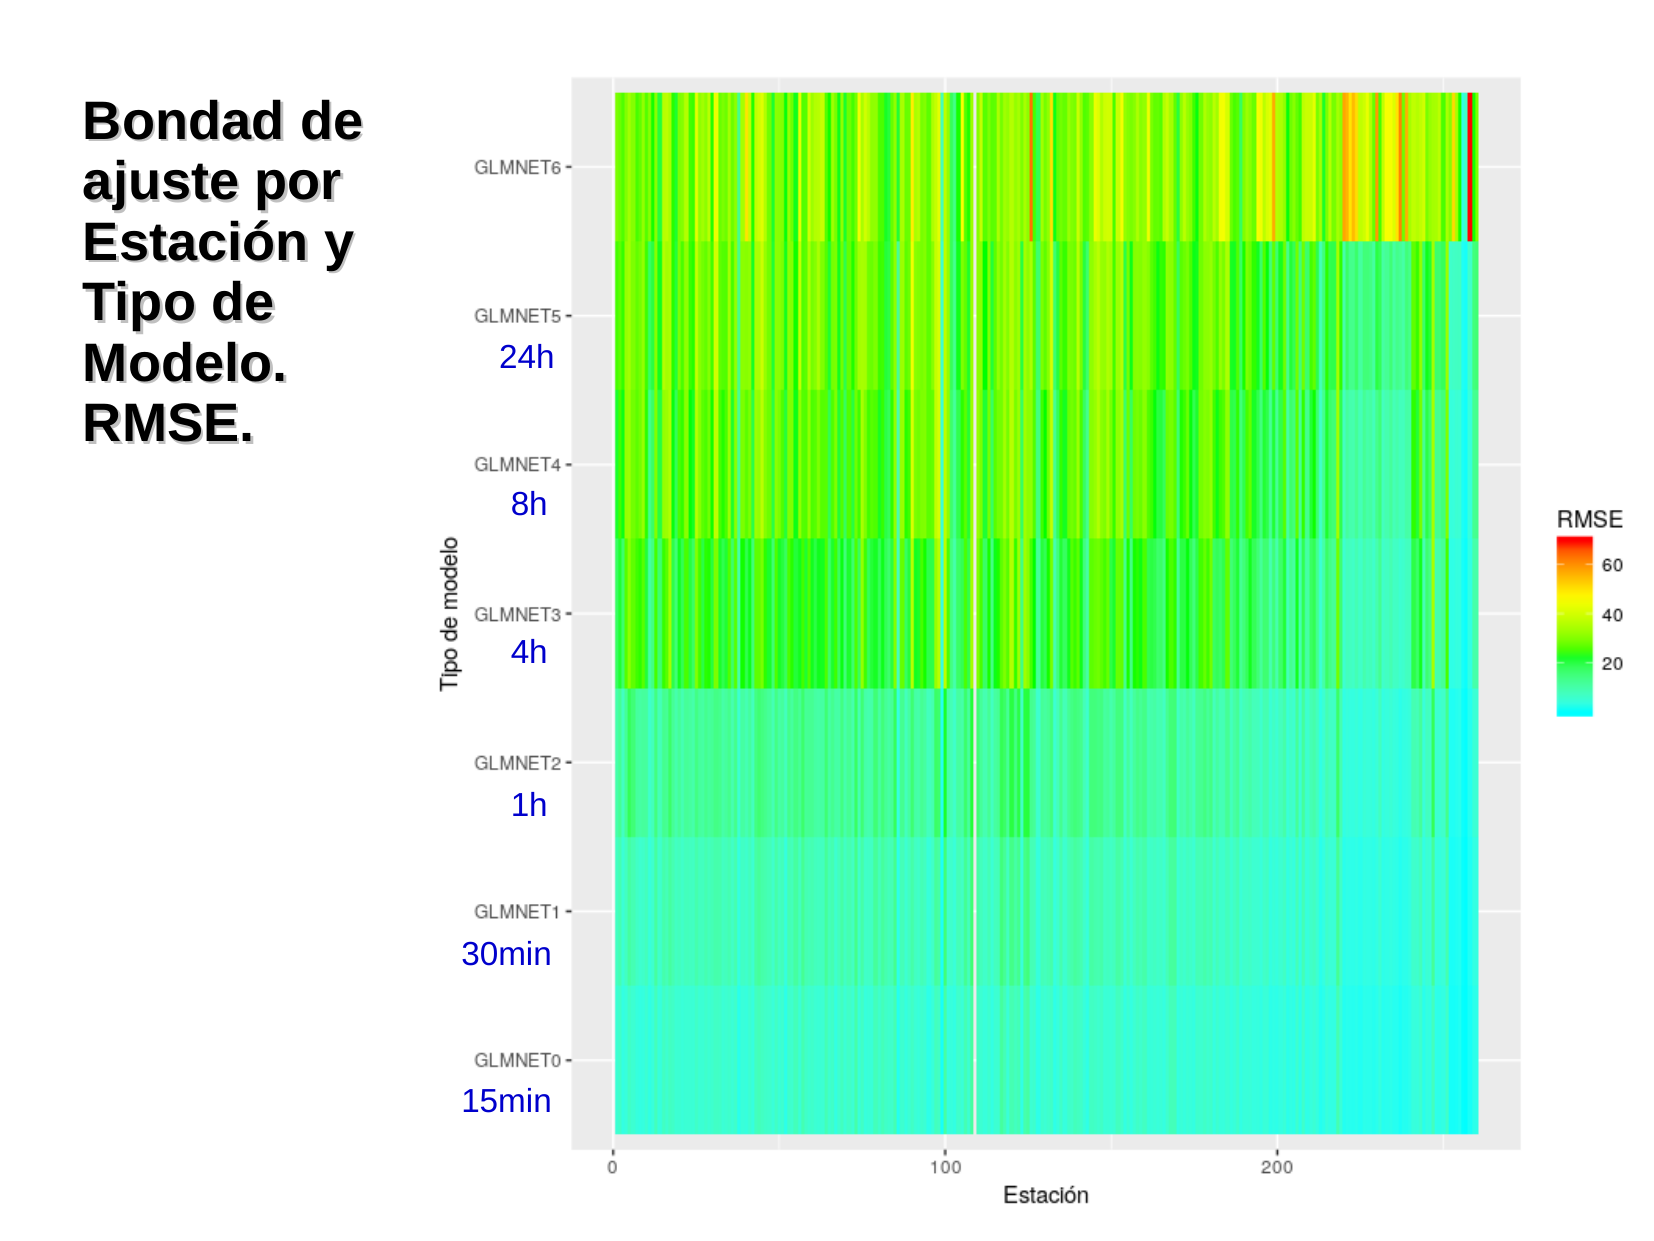

Bondad de
ajuste por
Estación y
Tipo de
Modelo.
RMSE.
24h
8h
4h
1h
30min
15min